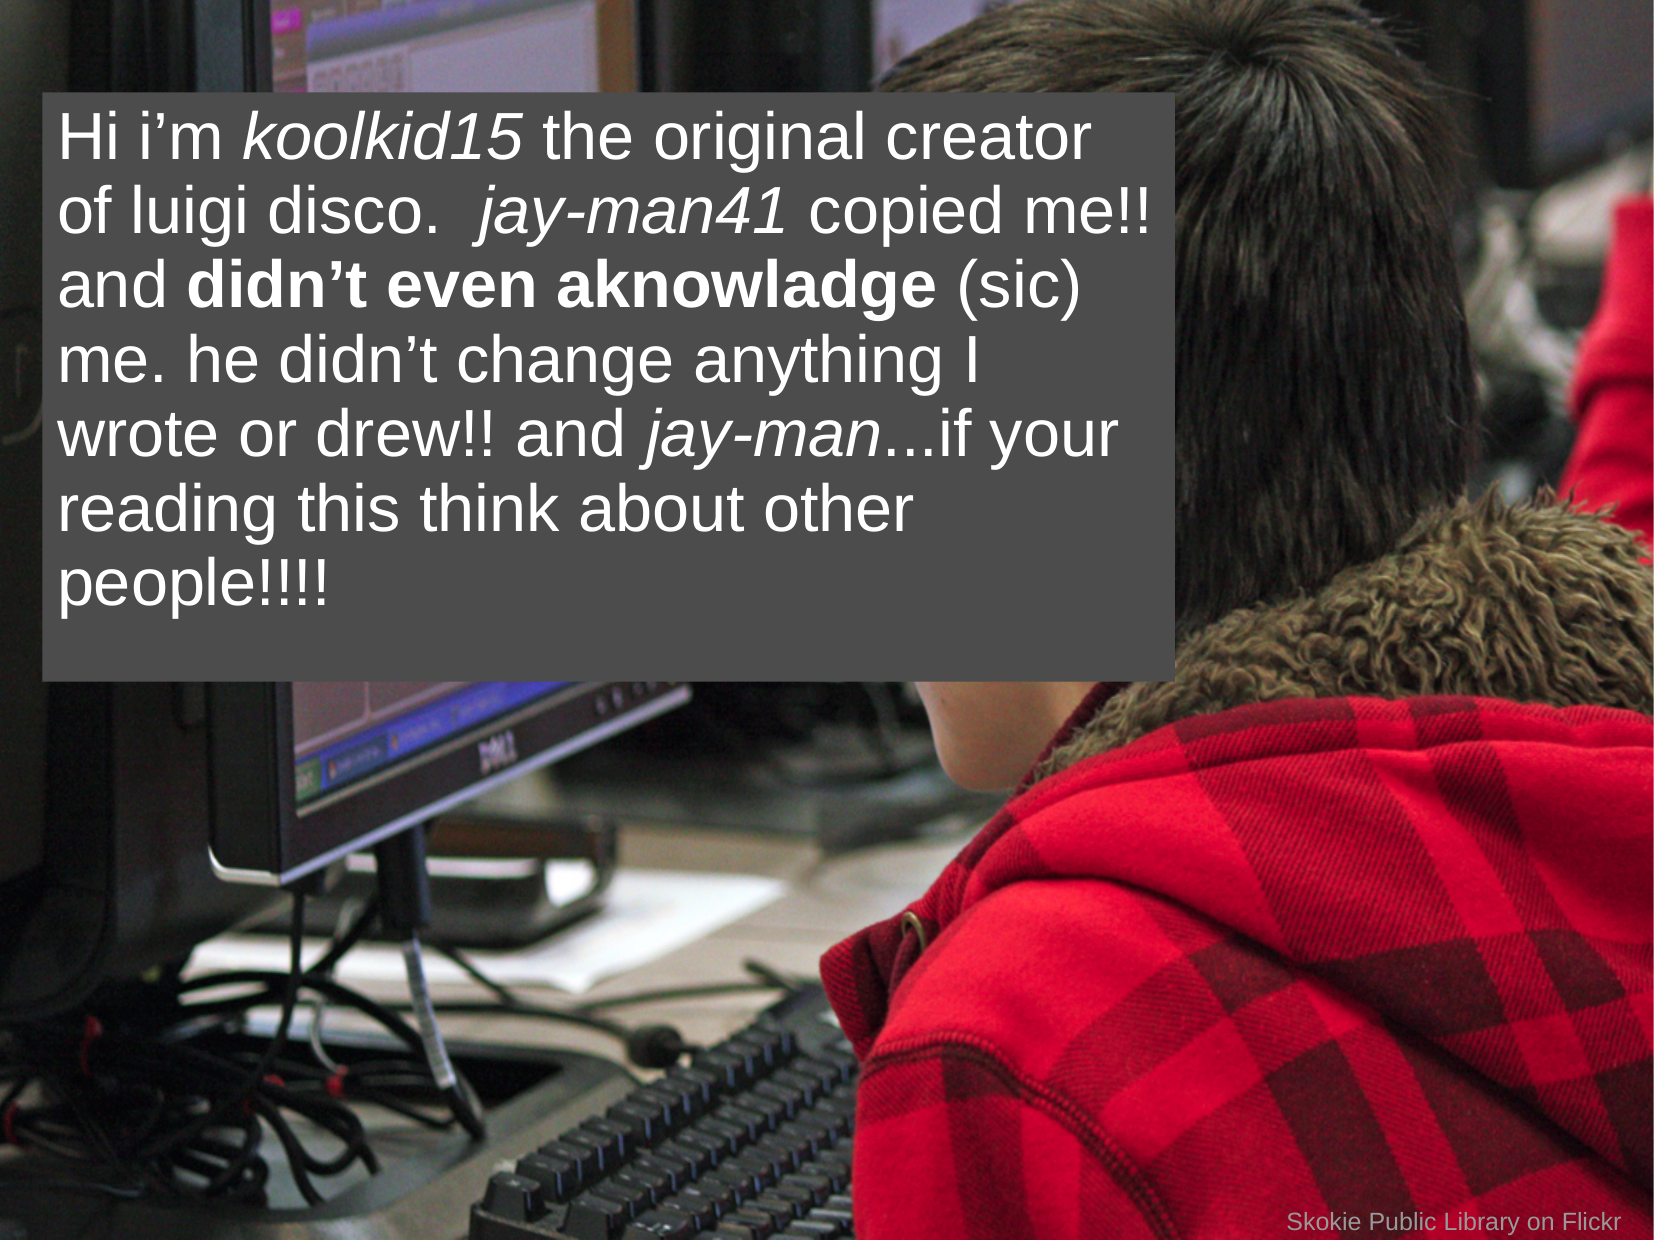

Hi i’m koolkid15 the original creator of luigi disco. jay-man41 copied me!! and didn’t even aknowladge (sic) me. he didn’t change anything I wrote or drew!! and jay-man...if your reading this think about other people!!!!
Skokie Public Library on Flickr